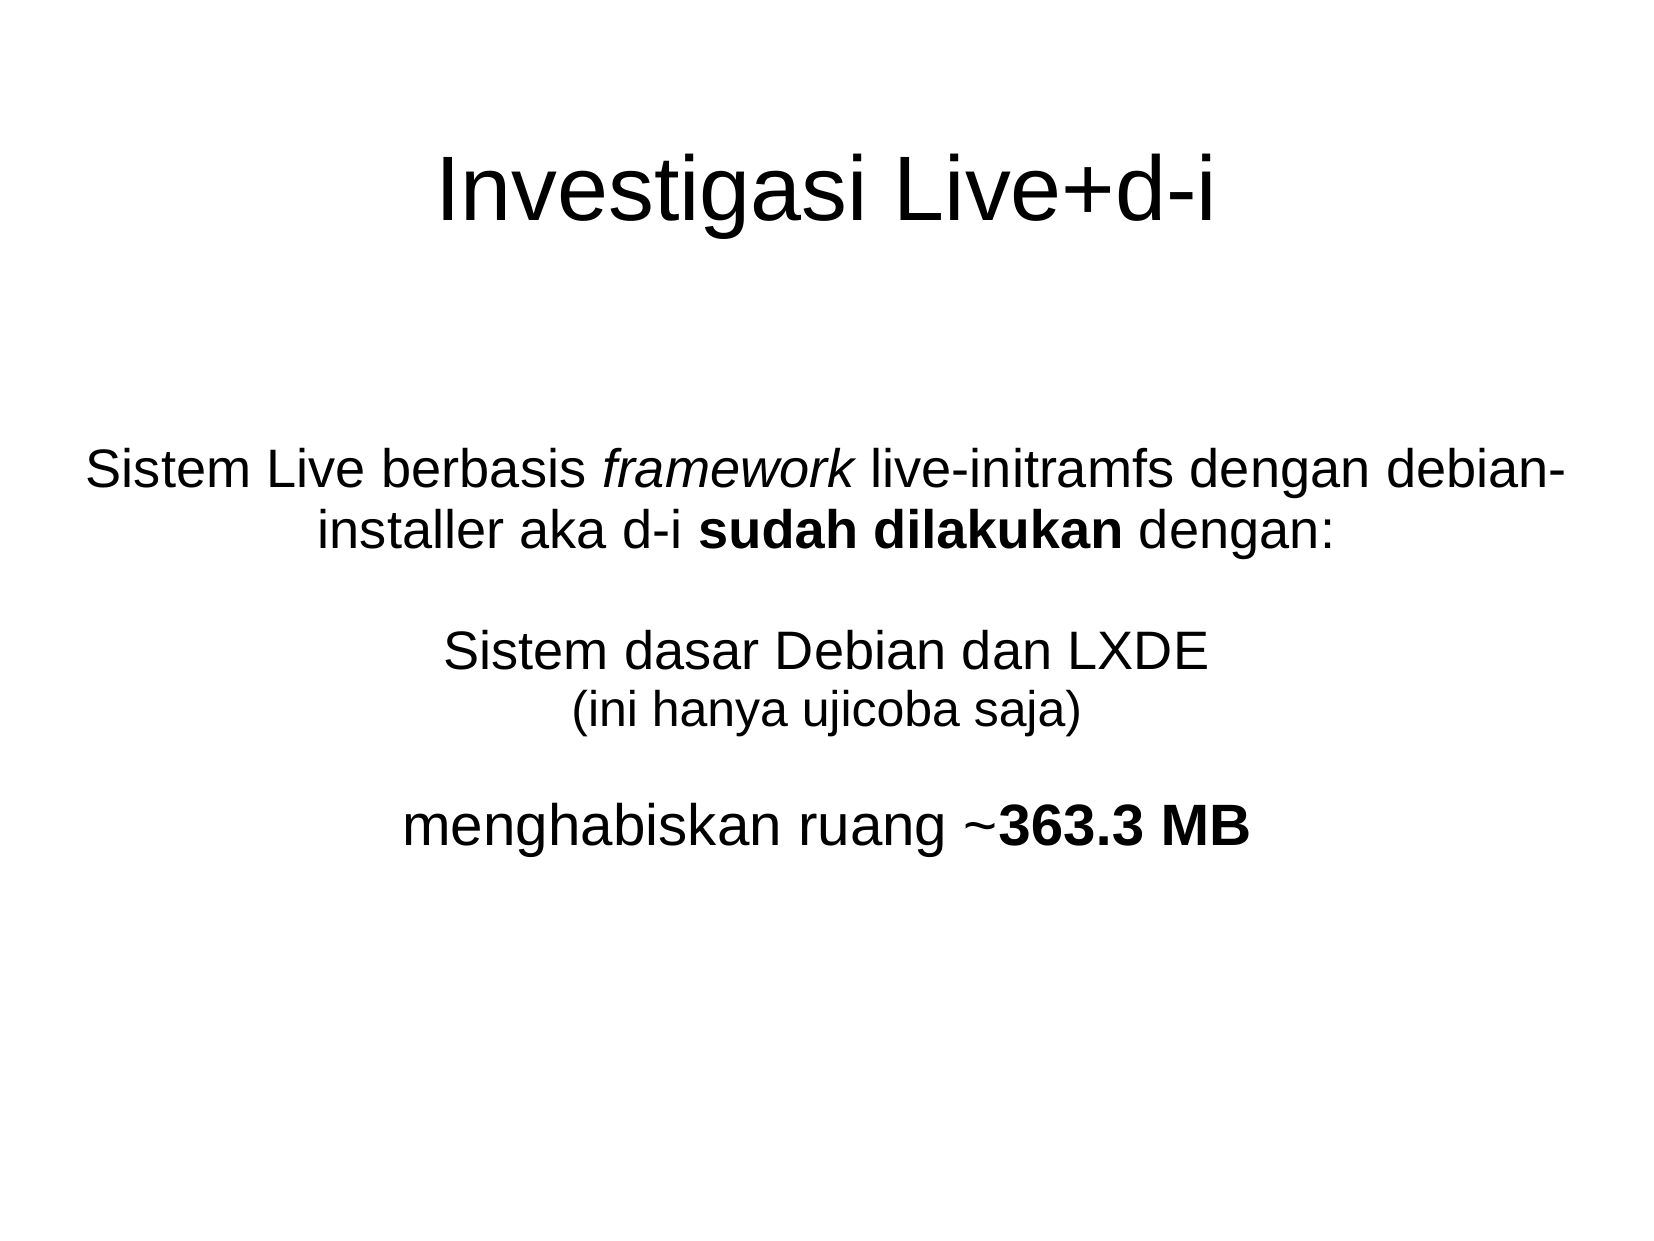

# Investigasi Live+d-i
Sistem Live berbasis framework live-initramfs dengan debian-installer aka d-i sudah dilakukan dengan:
Sistem dasar Debian dan LXDE
(ini hanya ujicoba saja)
menghabiskan ruang ~363.3 MB